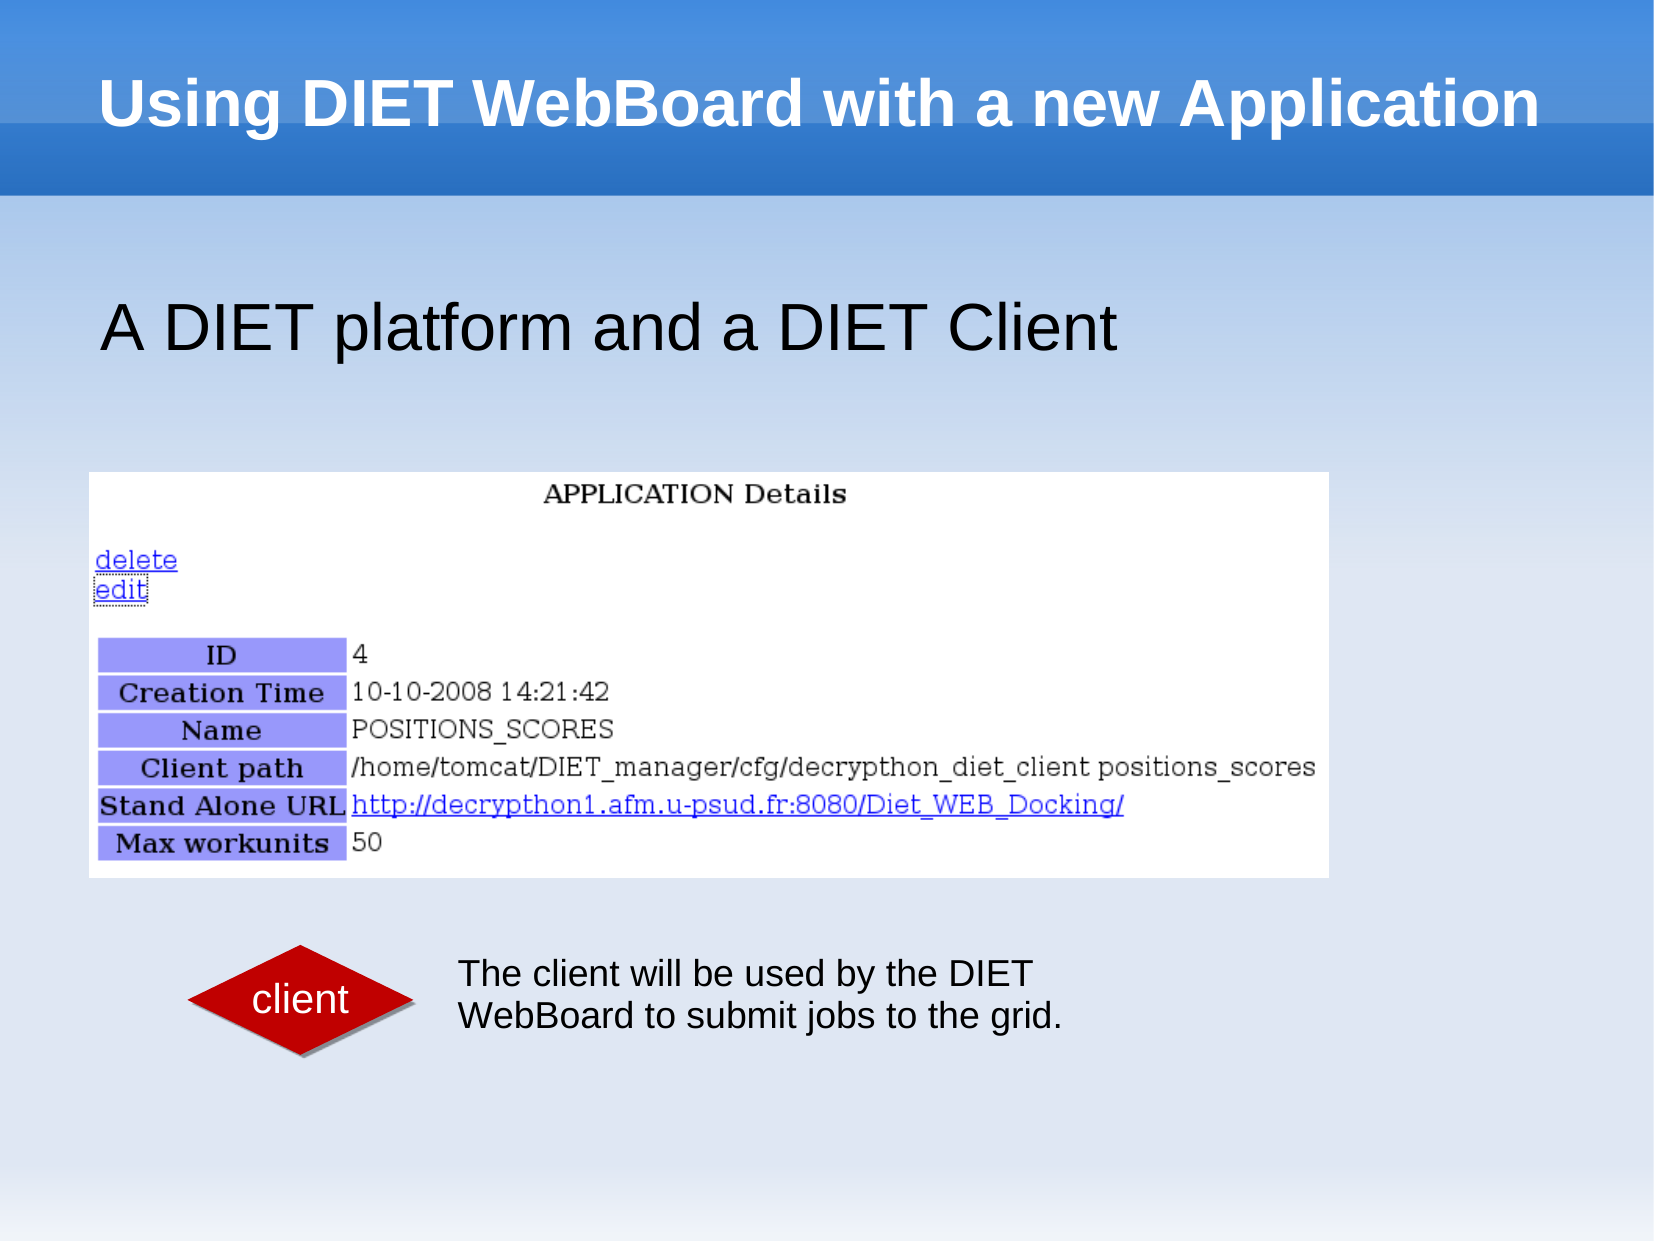

# Using DIET WebBoard with a new Application
A DIET platform and a DIET Client
client
The client will be used by the DIET WebBoard to submit jobs to the grid.